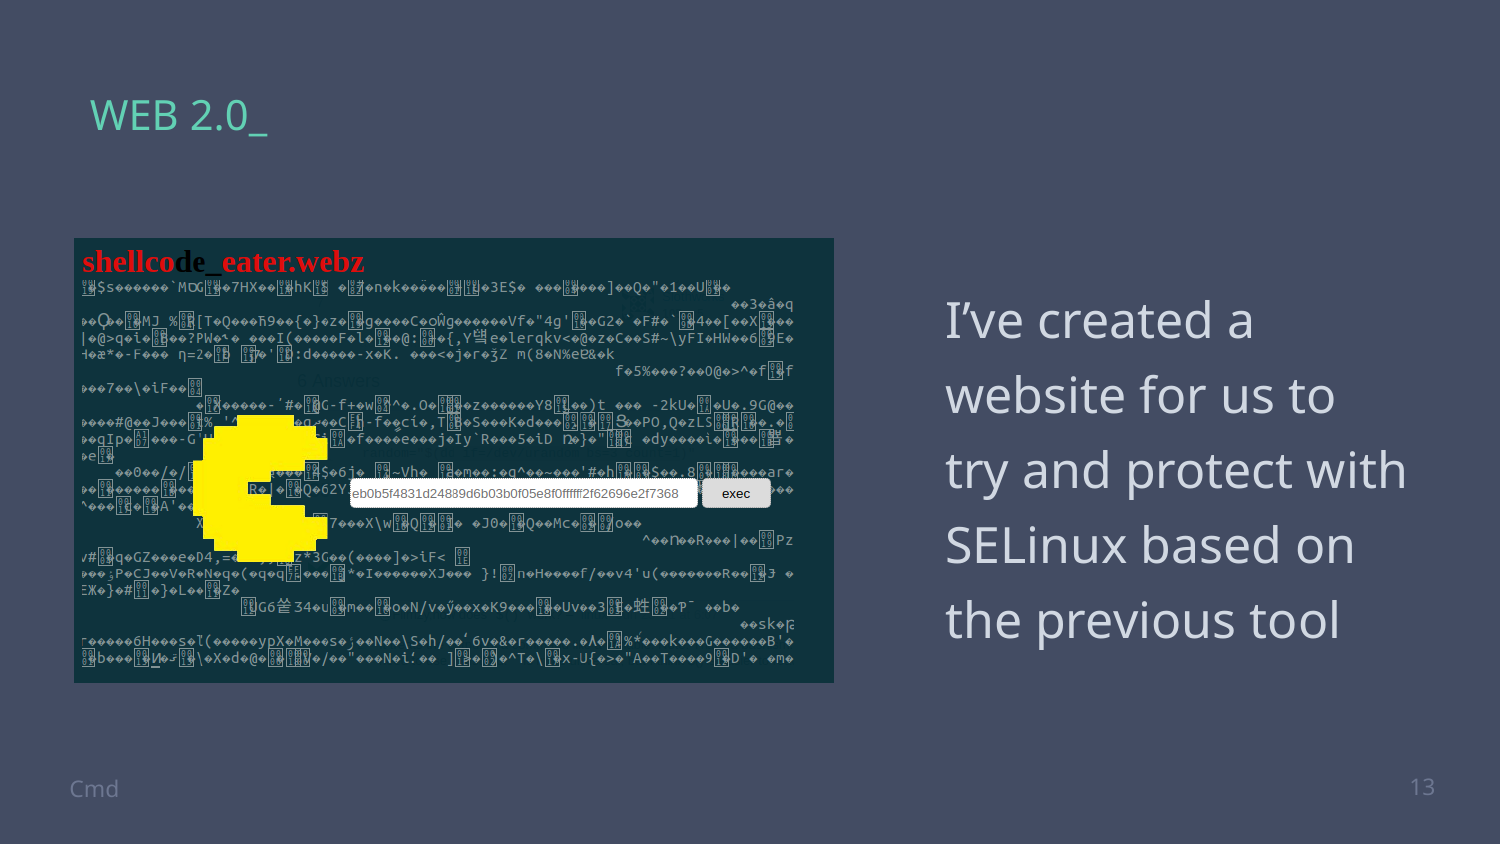

WEB 2.0_
I’ve created a website for us to try and protect with SELinux based on the previous tool